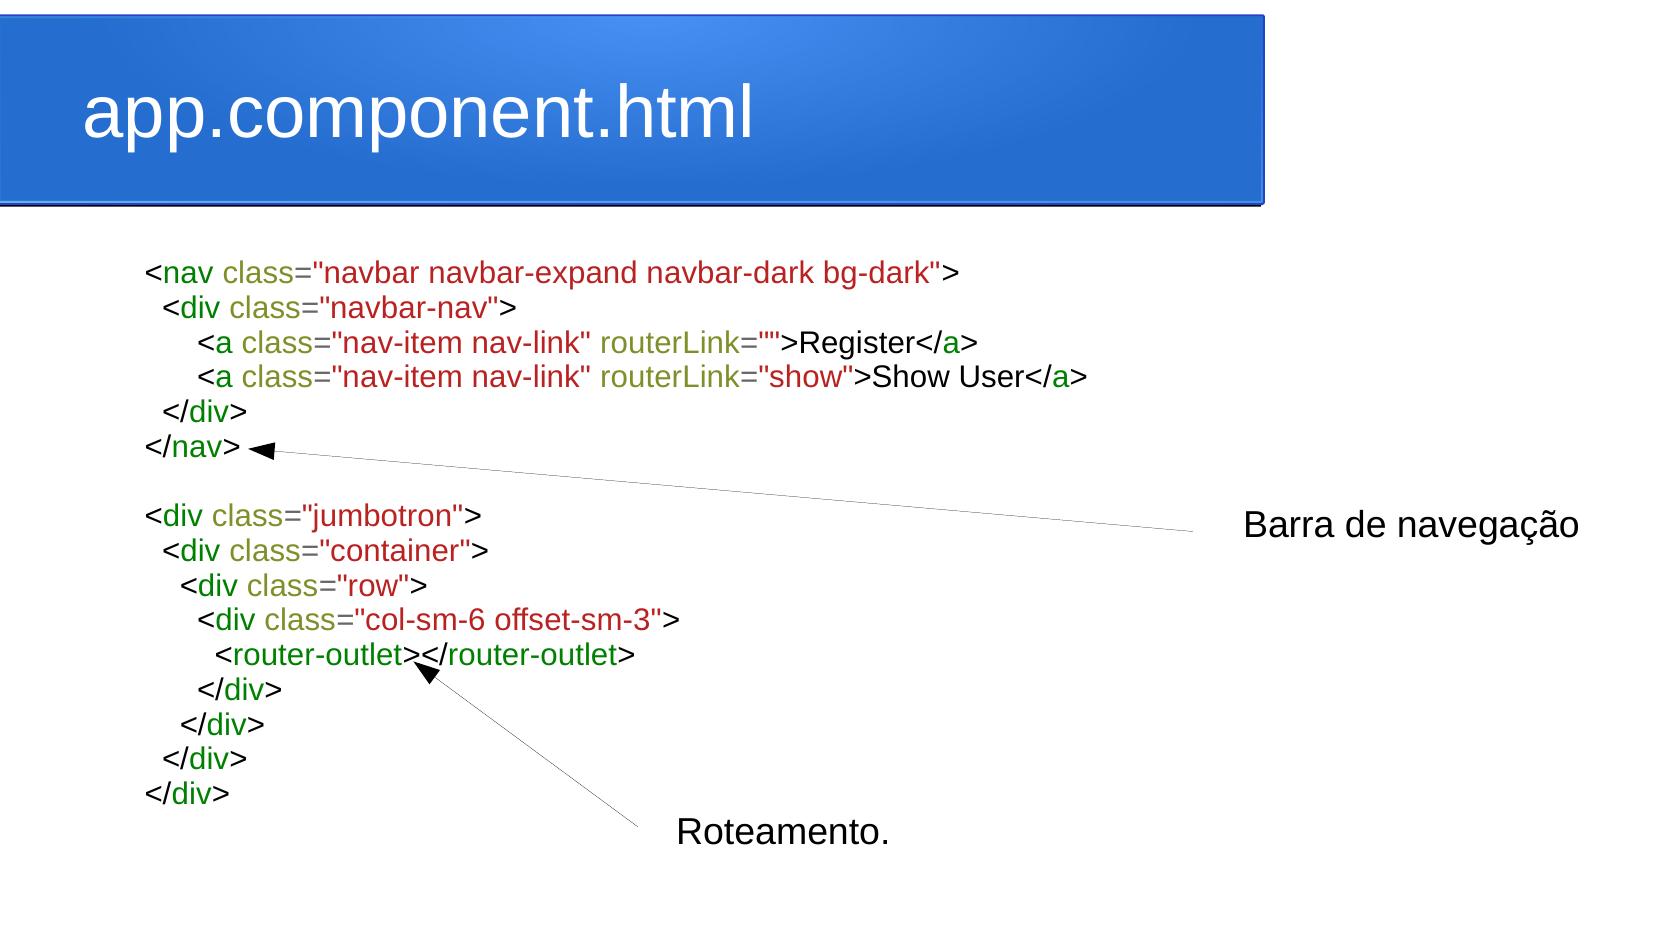

# app.component.html
<nav class="navbar navbar-expand navbar-dark bg-dark">
 <div class="navbar-nav">
 <a class="nav-item nav-link" routerLink="">Register</a>
 <a class="nav-item nav-link" routerLink="show">Show User</a>
 </div>
</nav>
<div class="jumbotron">
 <div class="container">
 <div class="row">
 <div class="col-sm-6 offset-sm-3">
 <router-outlet></router-outlet>
 </div>
 </div>
 </div>
</div>
Barra de navegação
Roteamento.